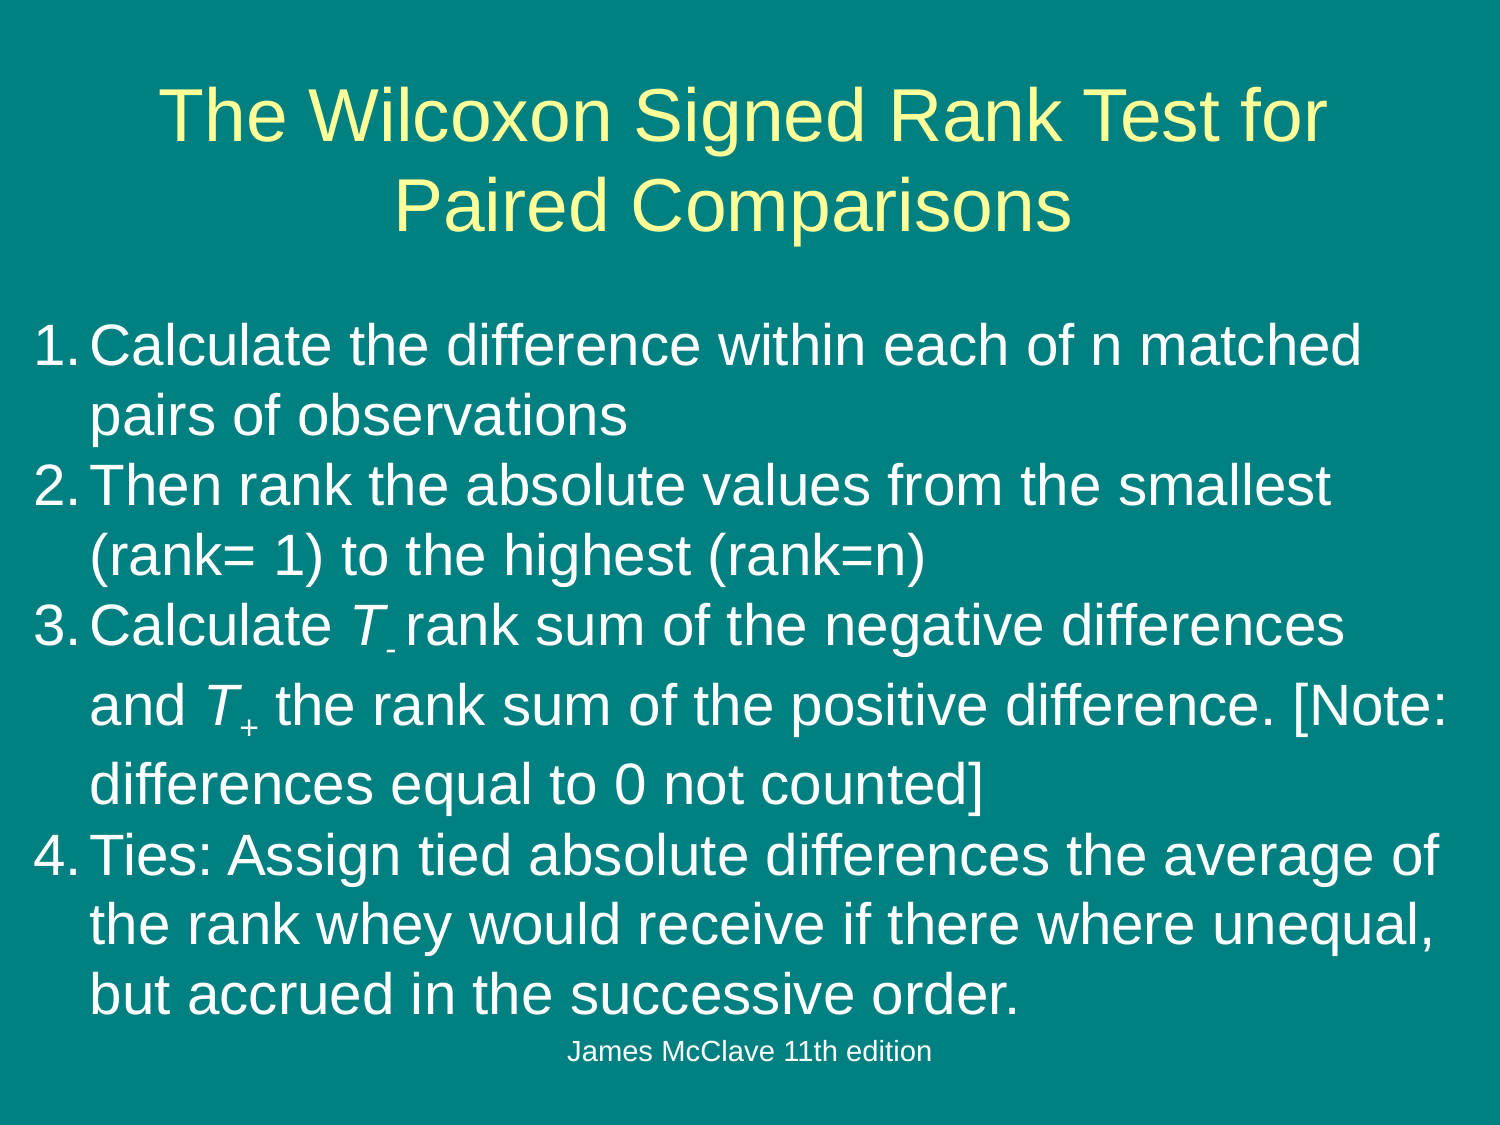

The Wilcoxon Signed Rank Test for Paired Comparisons
Calculate the difference within each of n matched pairs of observations
Then rank the absolute values from the smallest (rank= 1) to the highest (rank=n)
Calculate T- rank sum of the negative differences and T+ the rank sum of the positive difference. [Note: differences equal to 0 not counted]
Ties: Assign tied absolute differences the average of the rank whey would receive if there where unequal, but accrued in the successive order.
James McClave 11th edition